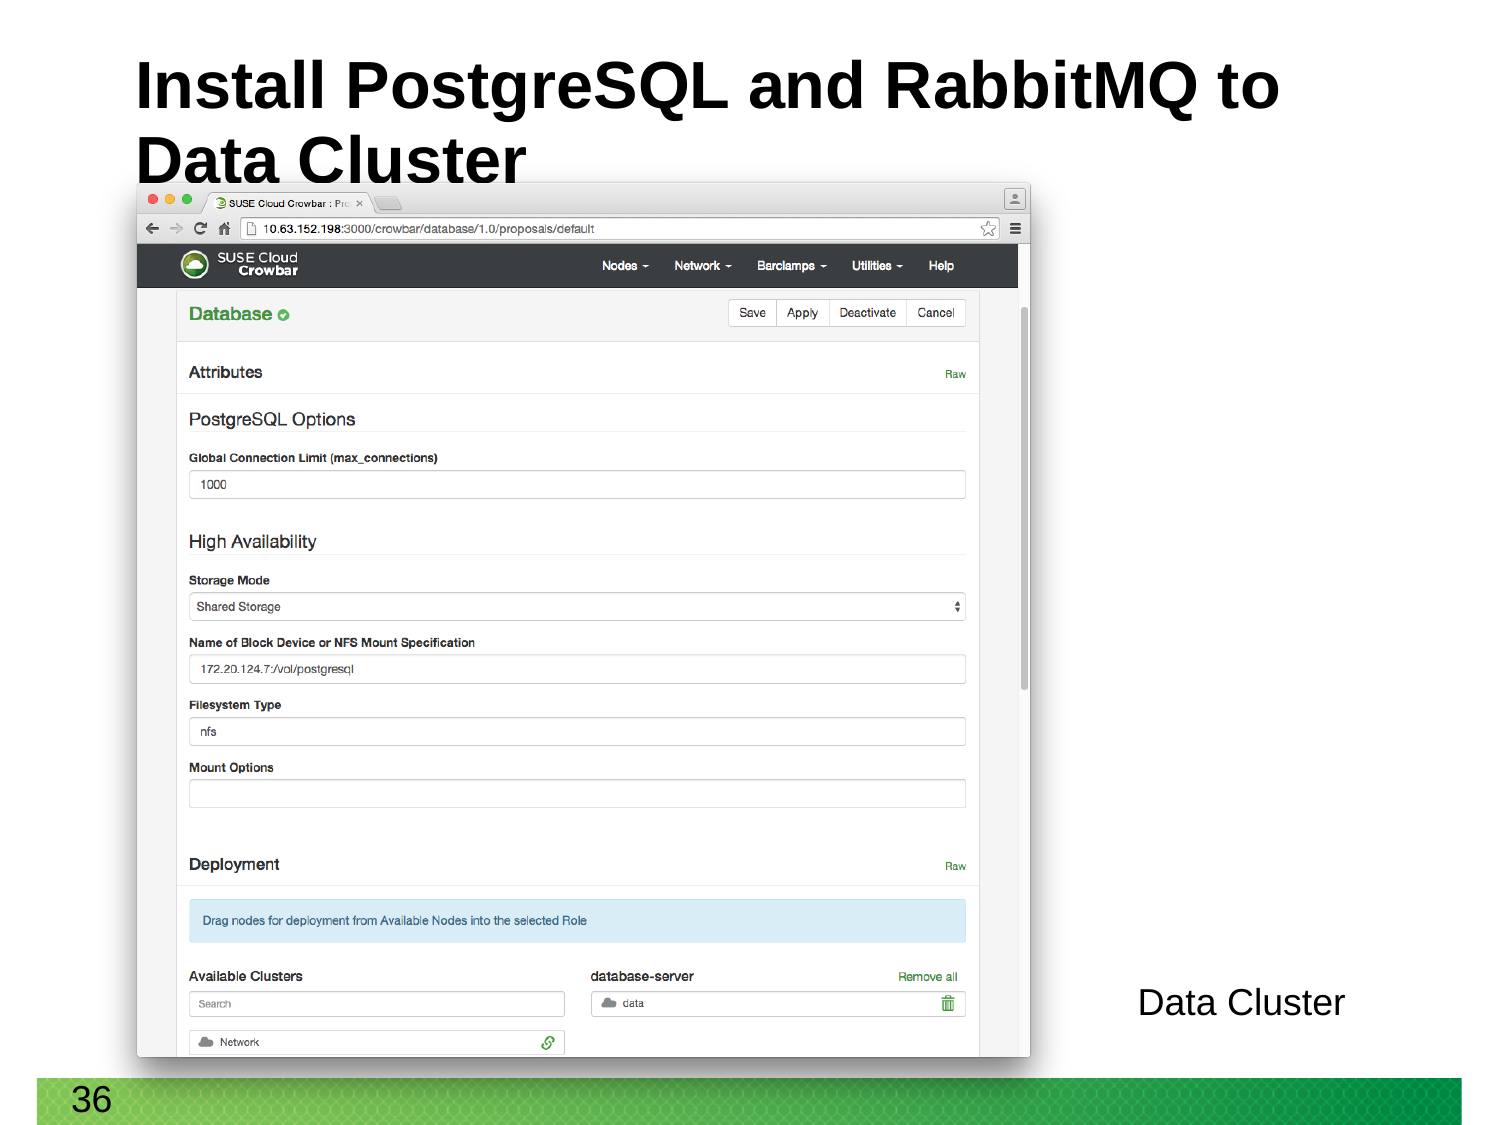

# Install PostgreSQL and RabbitMQ to Data Cluster
Data Cluster